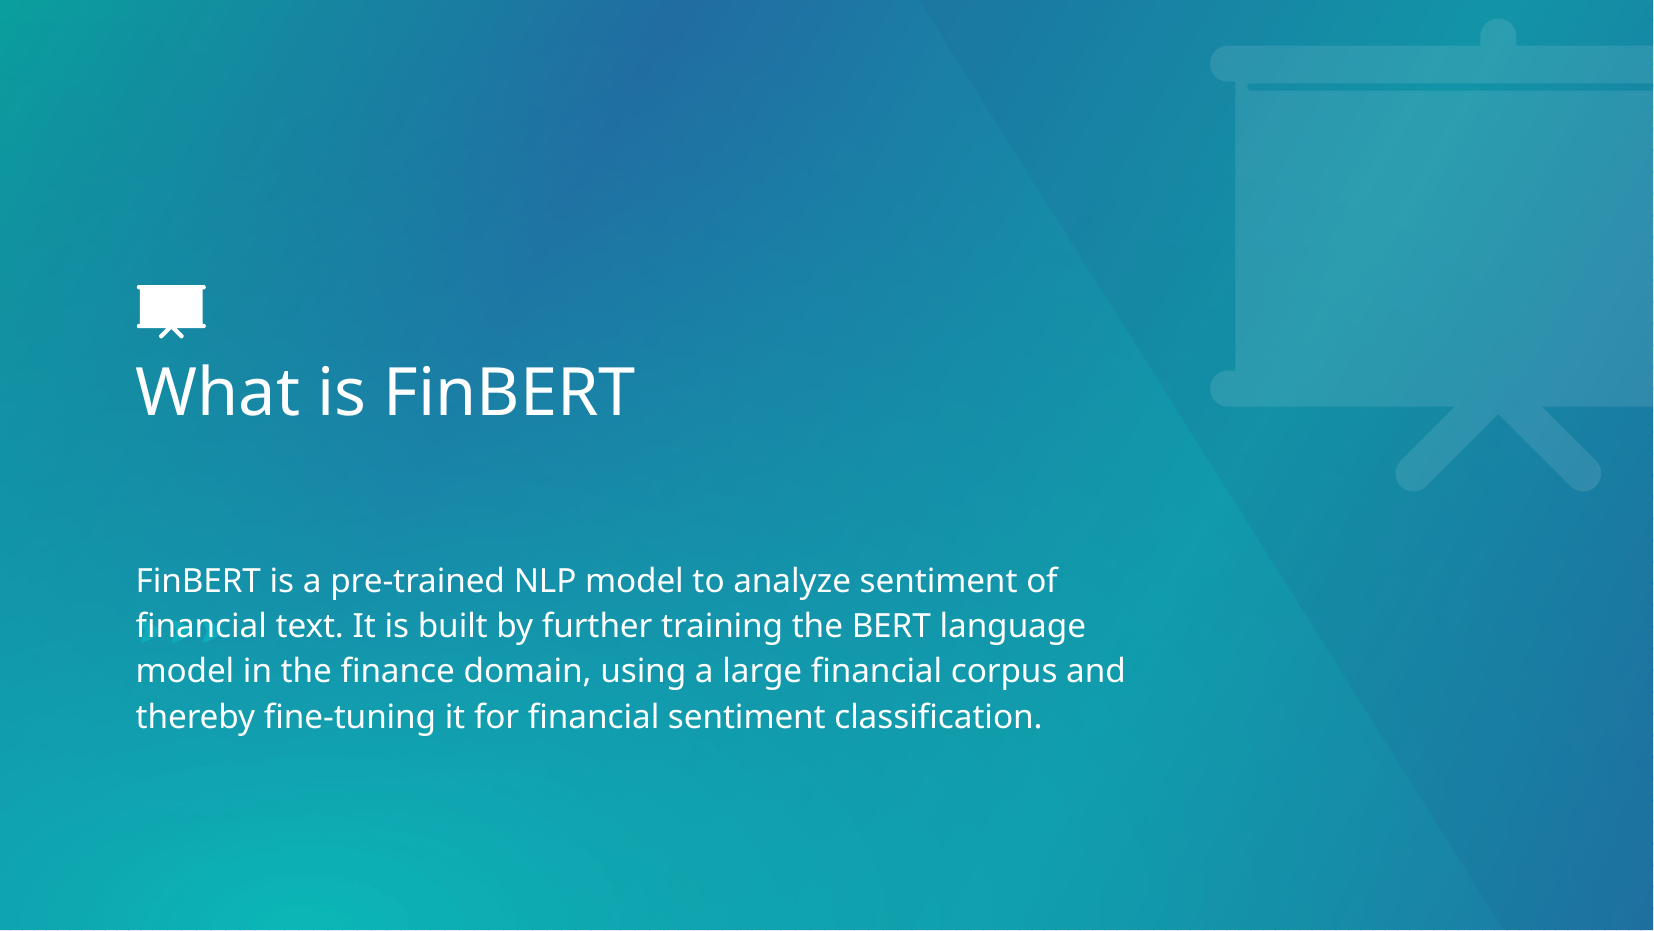

# What is FinBERT
FinBERT is a pre-trained NLP model to analyze sentiment of financial text. It is built by further training the BERT language model in the finance domain, using a large financial corpus and thereby fine-tuning it for financial sentiment classification.